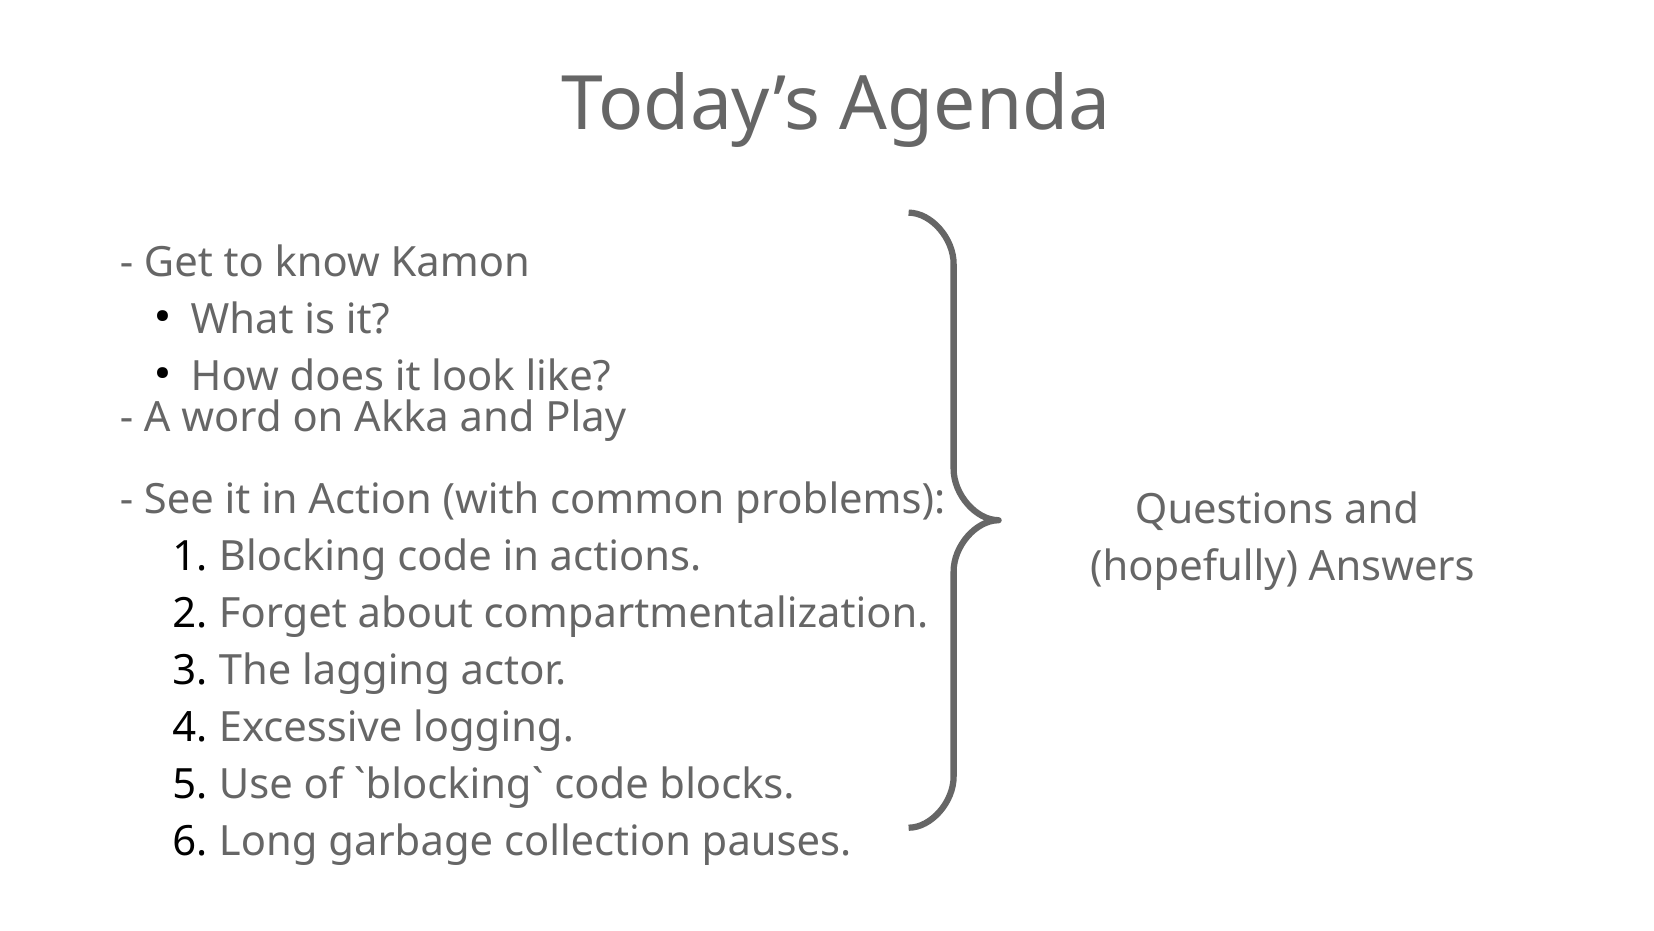

Today’s Agenda
- Get to know Kamon
What is it?
How does it look like?
- A word on Akka and Play
- See it in Action (with common problems):
 Blocking code in actions.
 Forget about compartmentalization.
 The lagging actor.
 Excessive logging.
 Use of `blocking` code blocks.
 Long garbage collection pauses.
Questions and
(hopefully) Answers